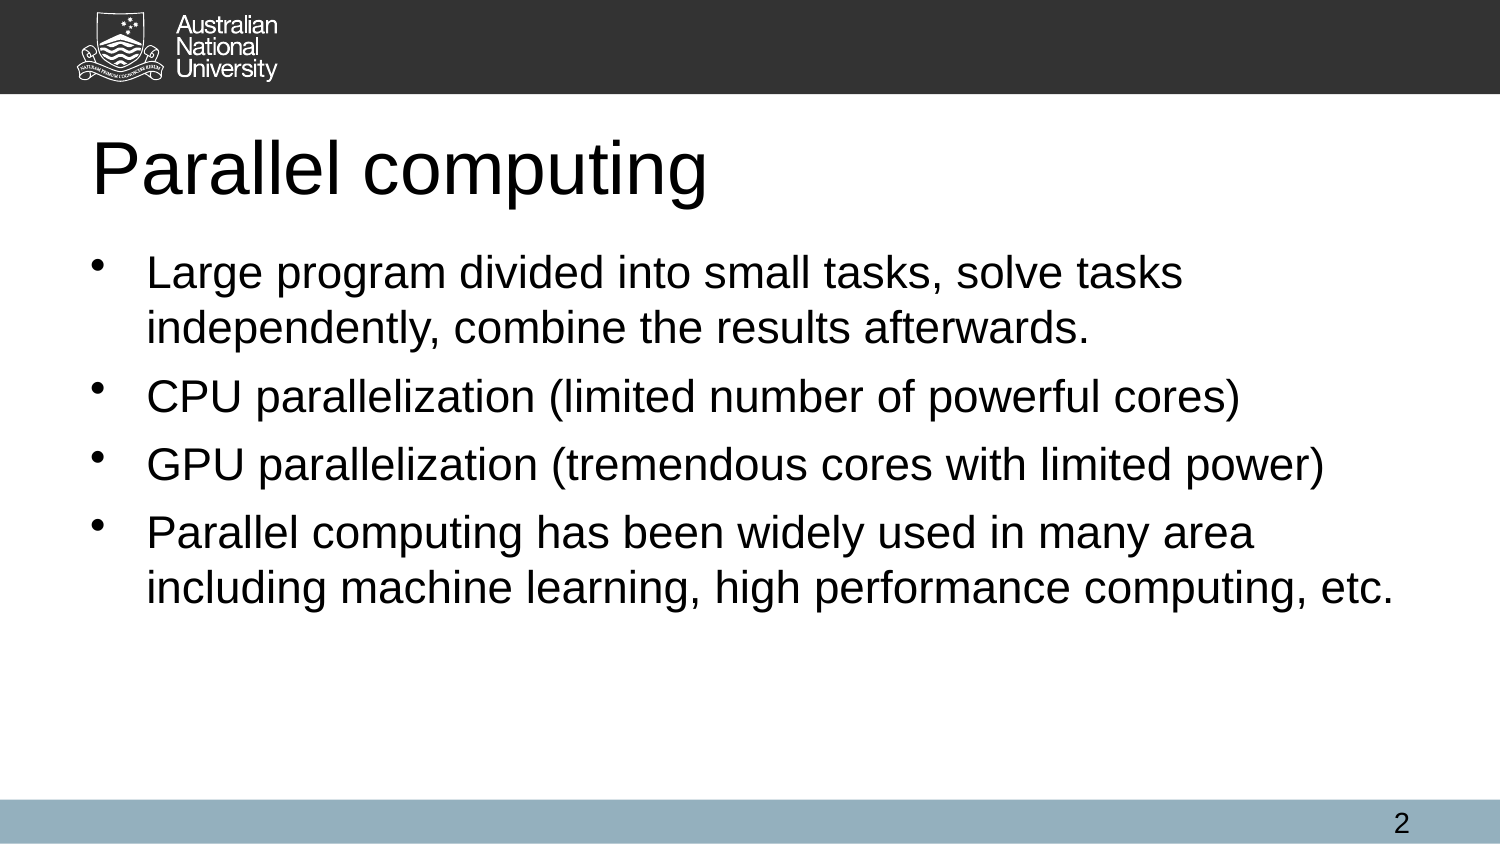

# Parallel computing
Large program divided into small tasks, solve tasks independently, combine the results afterwards.
CPU parallelization (limited number of powerful cores)
GPU parallelization (tremendous cores with limited power)
Parallel computing has been widely used in many area including machine learning, high performance computing, etc.